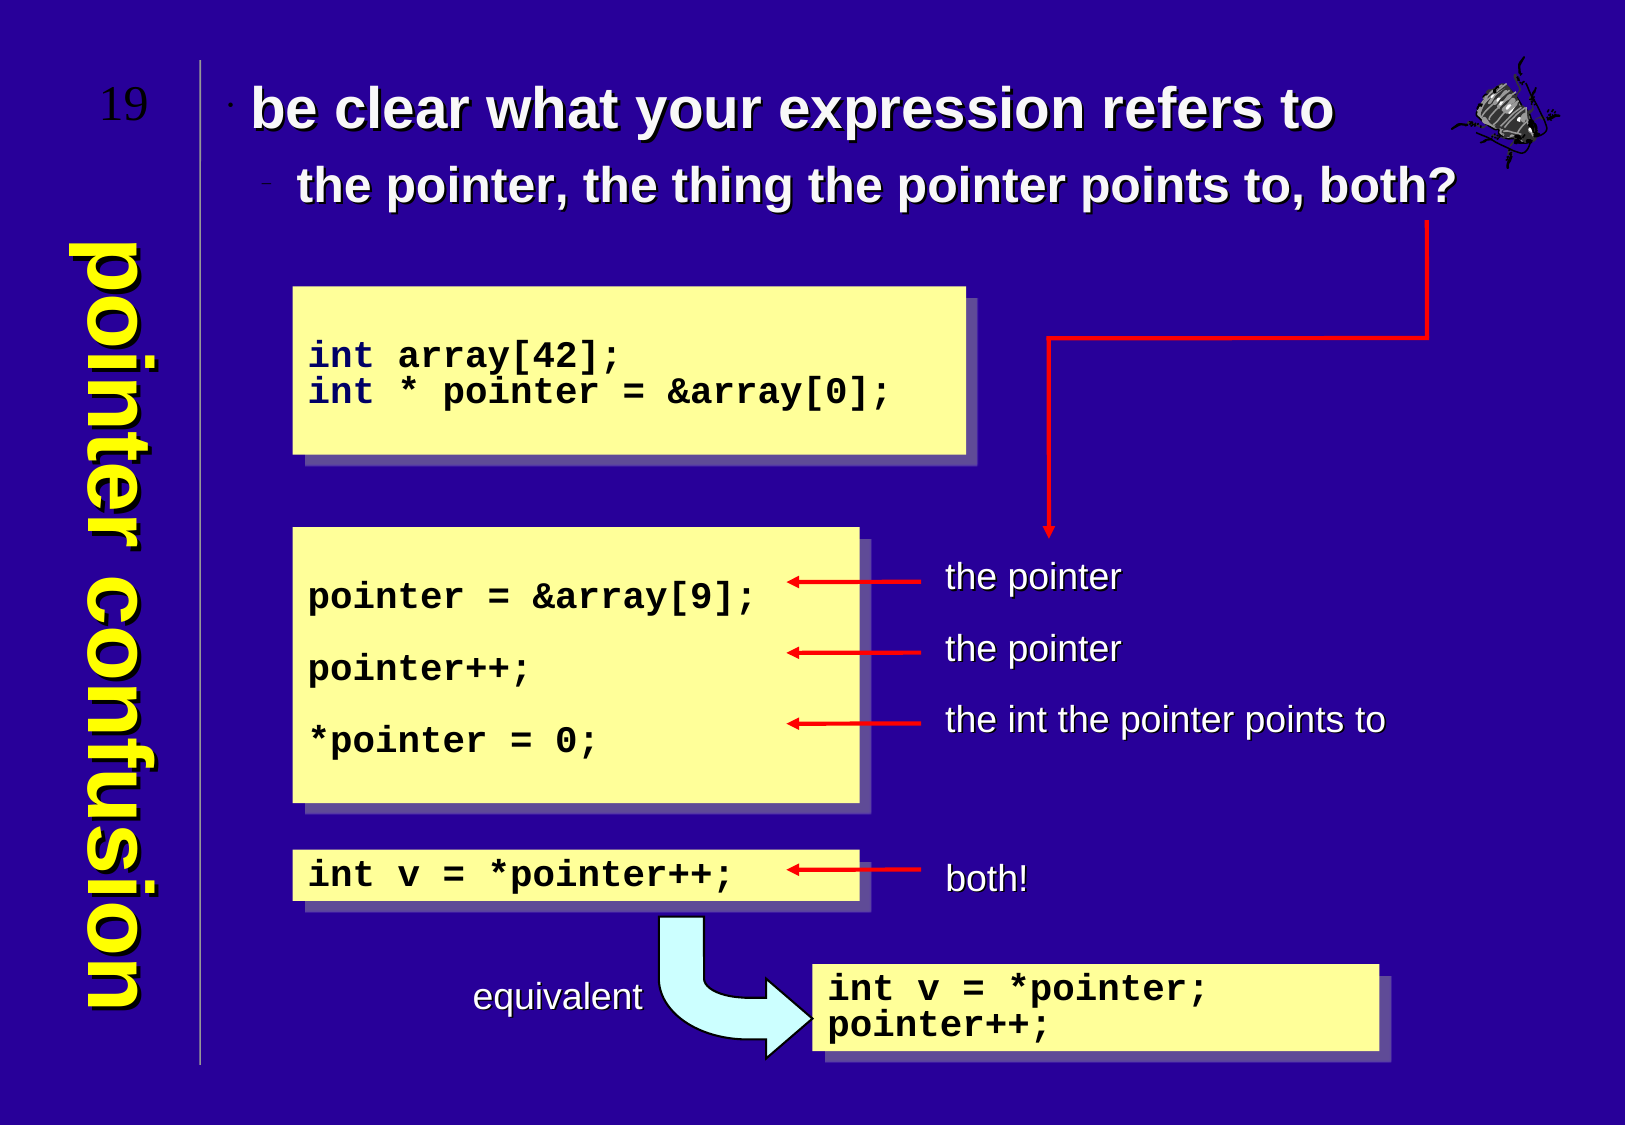

19
 be clear what your expression refers to
the pointer, the thing the pointer points to, both?
# pointer confusion
int array[42];
int * pointer = &array[0];
pointer = &array[9];
pointer++;
*pointer = 0;
the pointer
the pointer
the int the pointer points to
both!
int v = *pointer++;
equivalent
int v = *pointer;
pointer++;